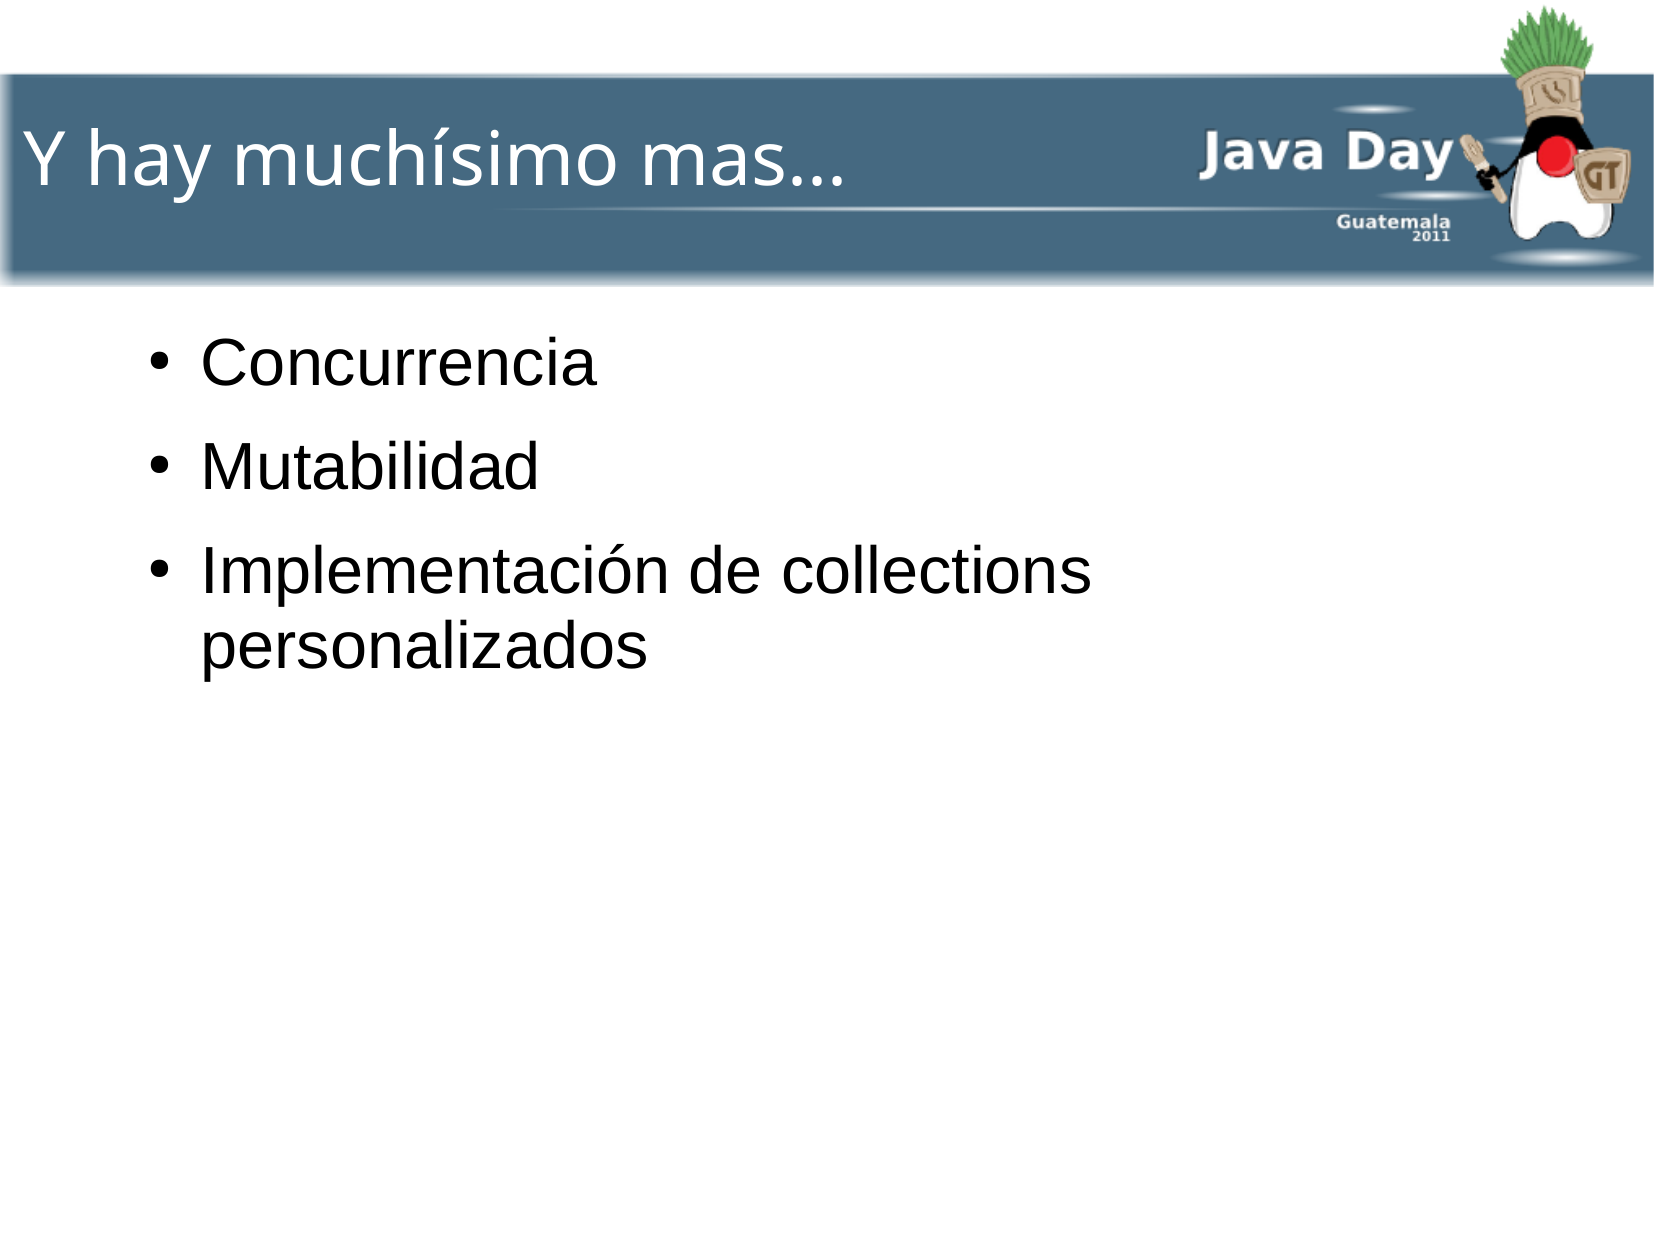

# Y hay muchísimo mas...
Concurrencia
Mutabilidad
Implementación de collections personalizados